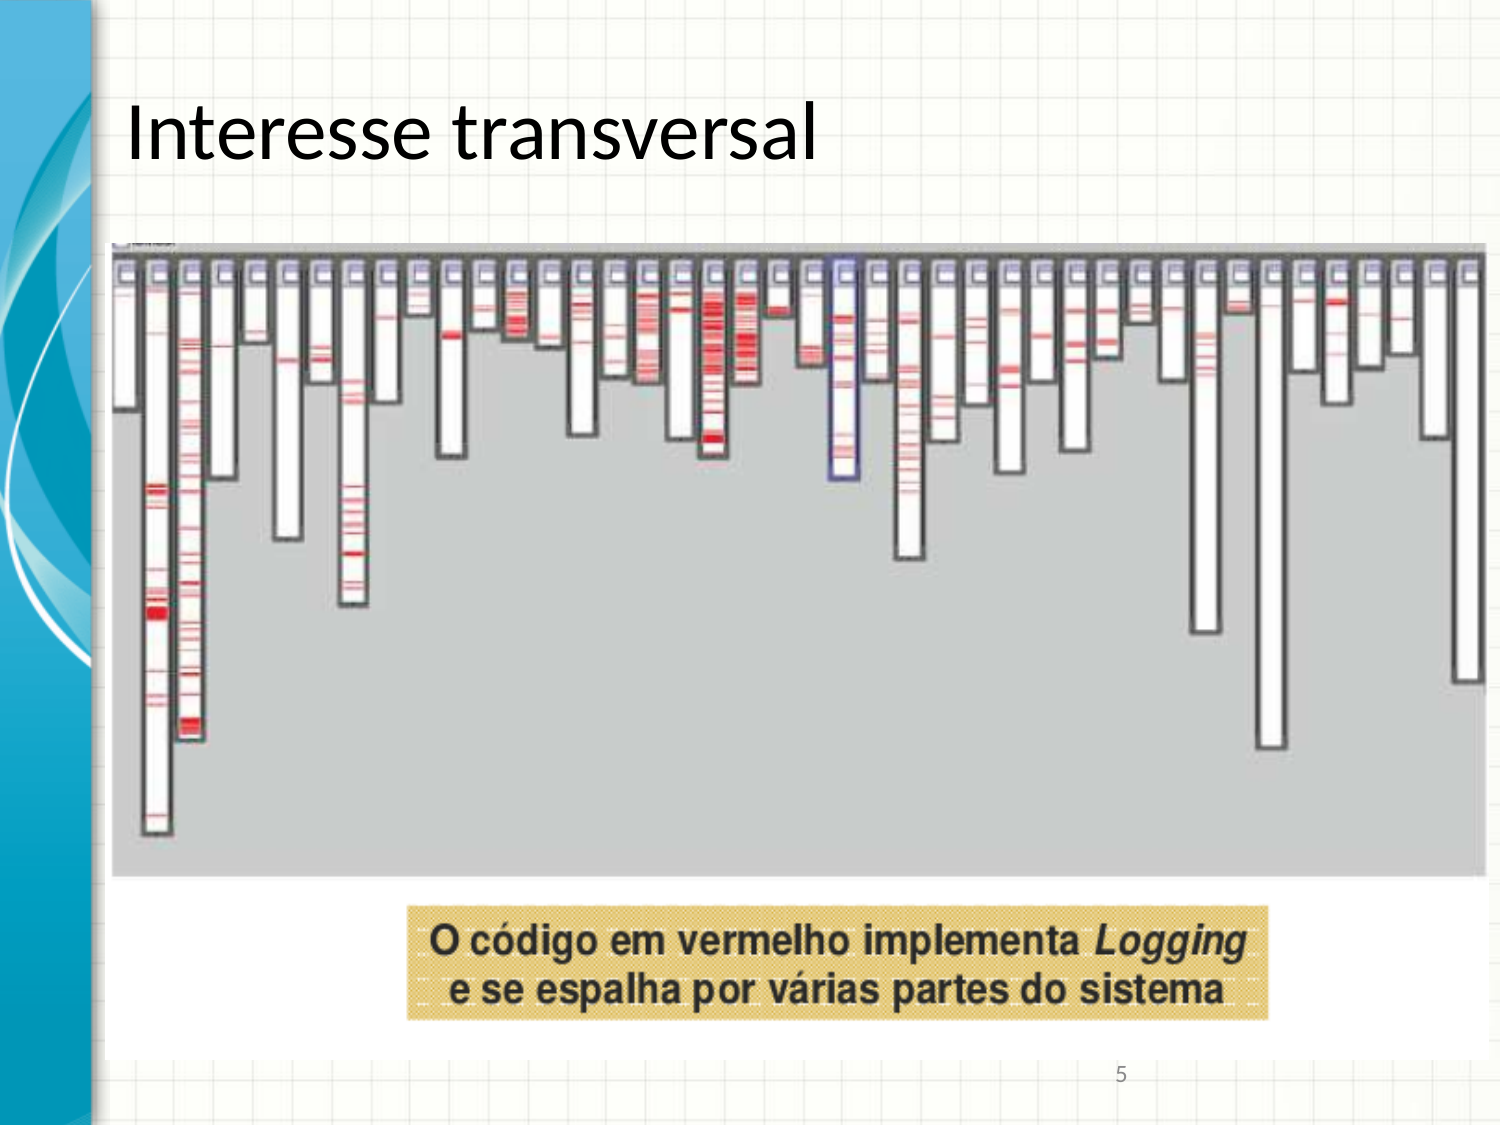

# Interesse transversal
Tcc - TADS/FURG 2014
5